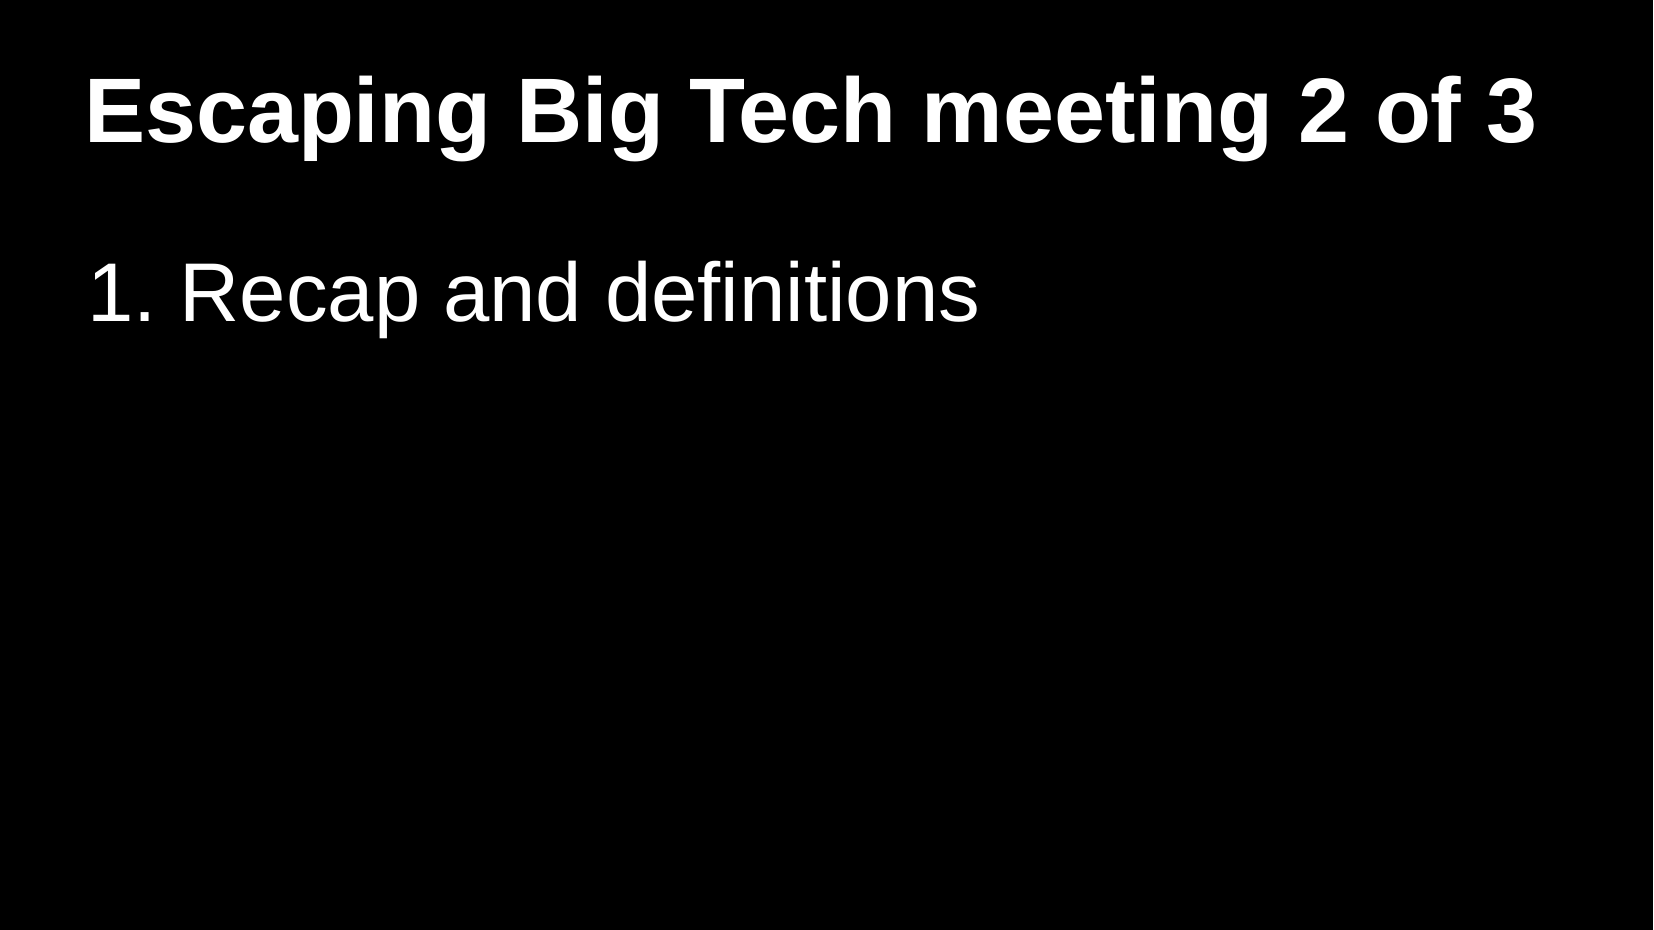

# Escaping Big Tech meeting 2 of 3
1. Recap and definitions